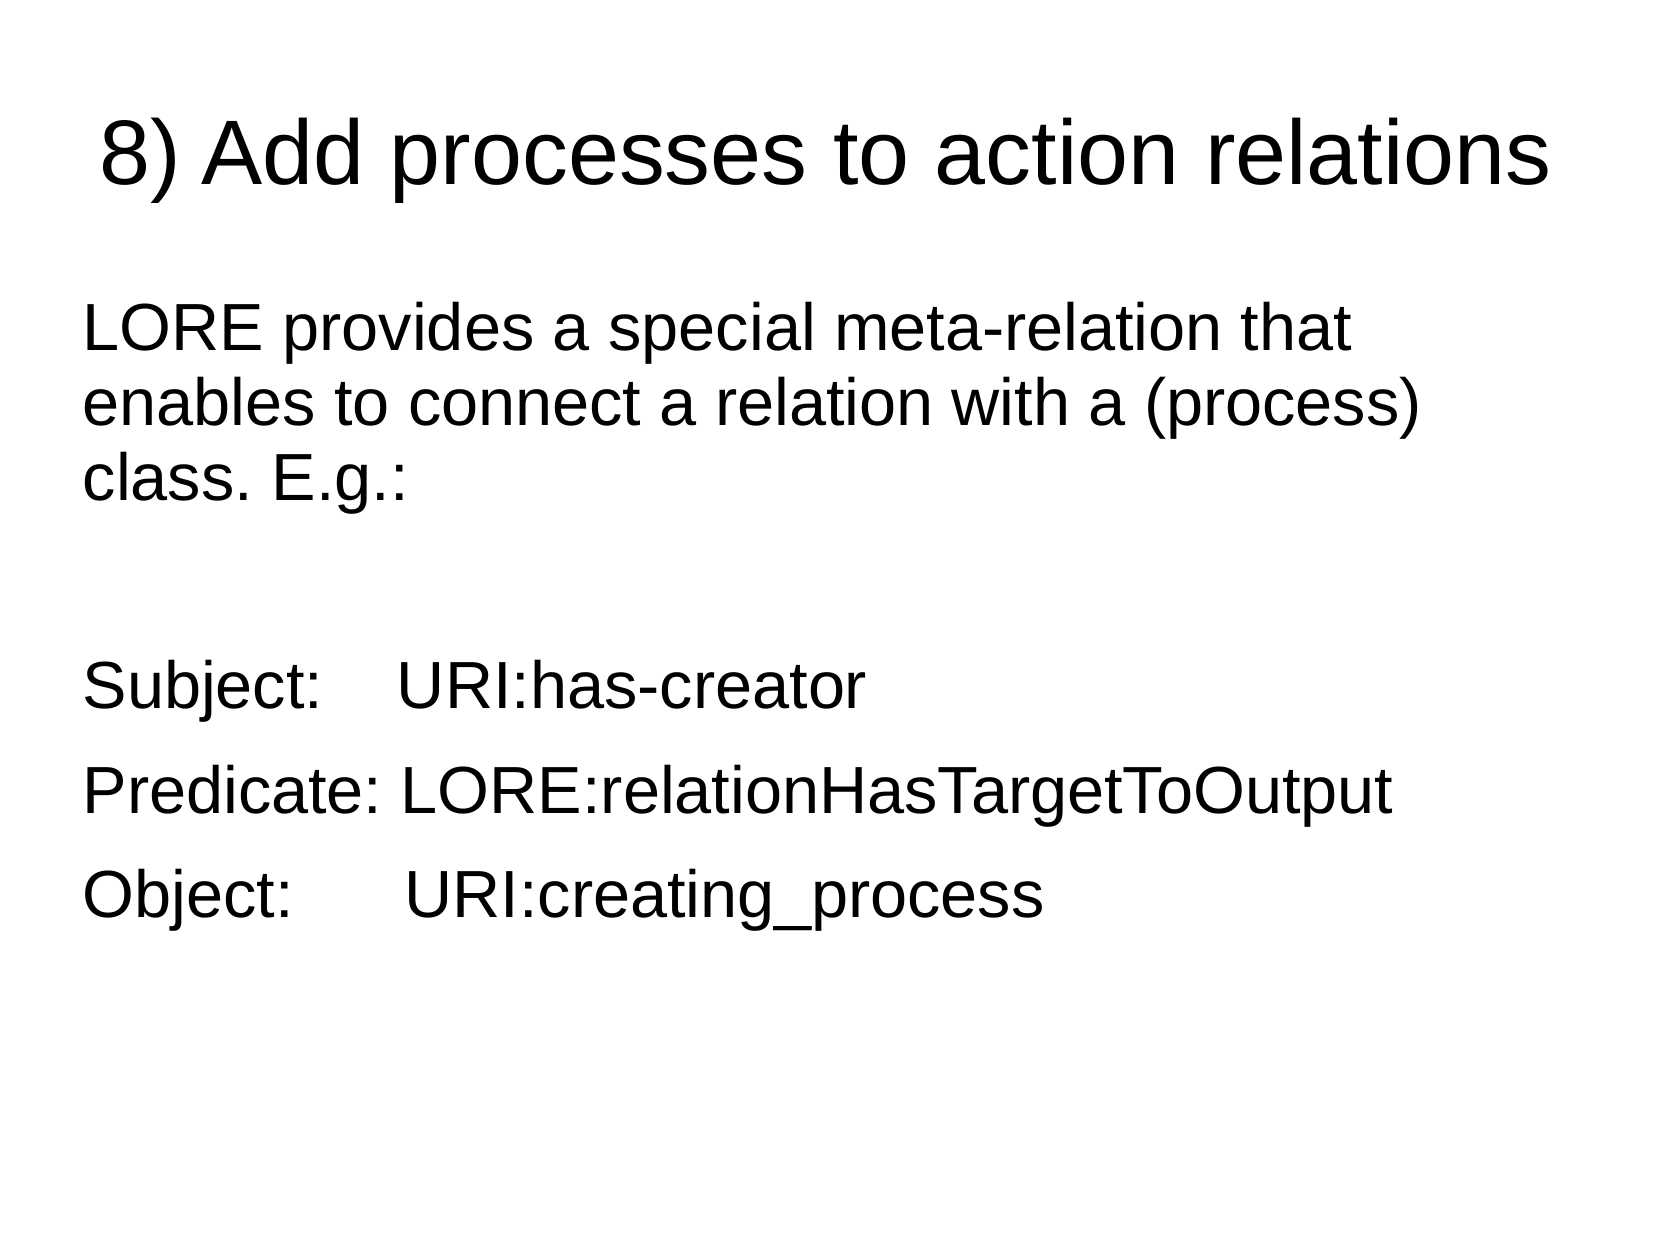

# 8) Add processes to action relations
LORE provides a special meta-relation that enables to connect a relation with a (process) class. E.g.:
Subject: URI:has-creator
Predicate: LORE:relationHasTargetToOutput
Object: URI:creating_process